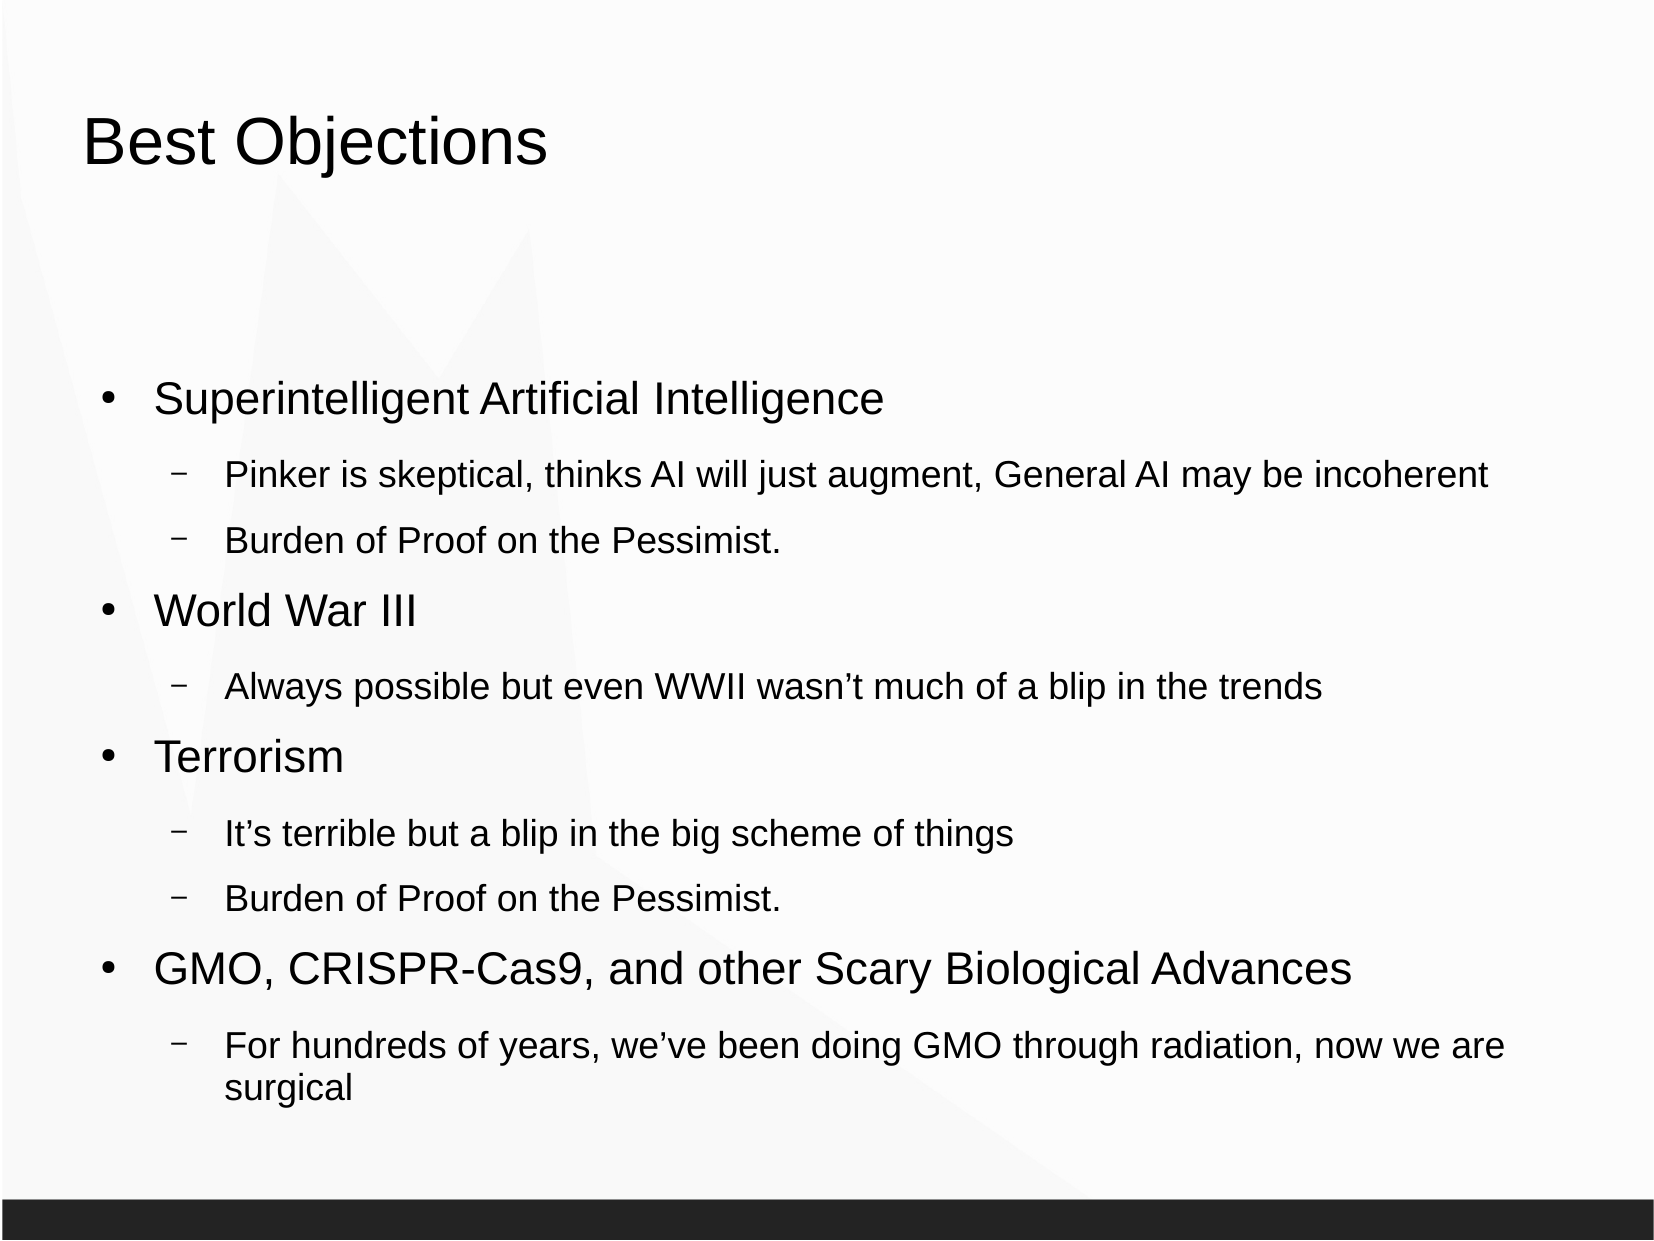

# Best Objections
Superintelligent Artificial Intelligence
Pinker is skeptical, thinks AI will just augment, General AI may be incoherent
Burden of Proof on the Pessimist.
World War III
Always possible but even WWII wasn’t much of a blip in the trends
Terrorism
It’s terrible but a blip in the big scheme of things
Burden of Proof on the Pessimist.
GMO, CRISPR-Cas9, and other Scary Biological Advances
For hundreds of years, we’ve been doing GMO through radiation, now we are surgical